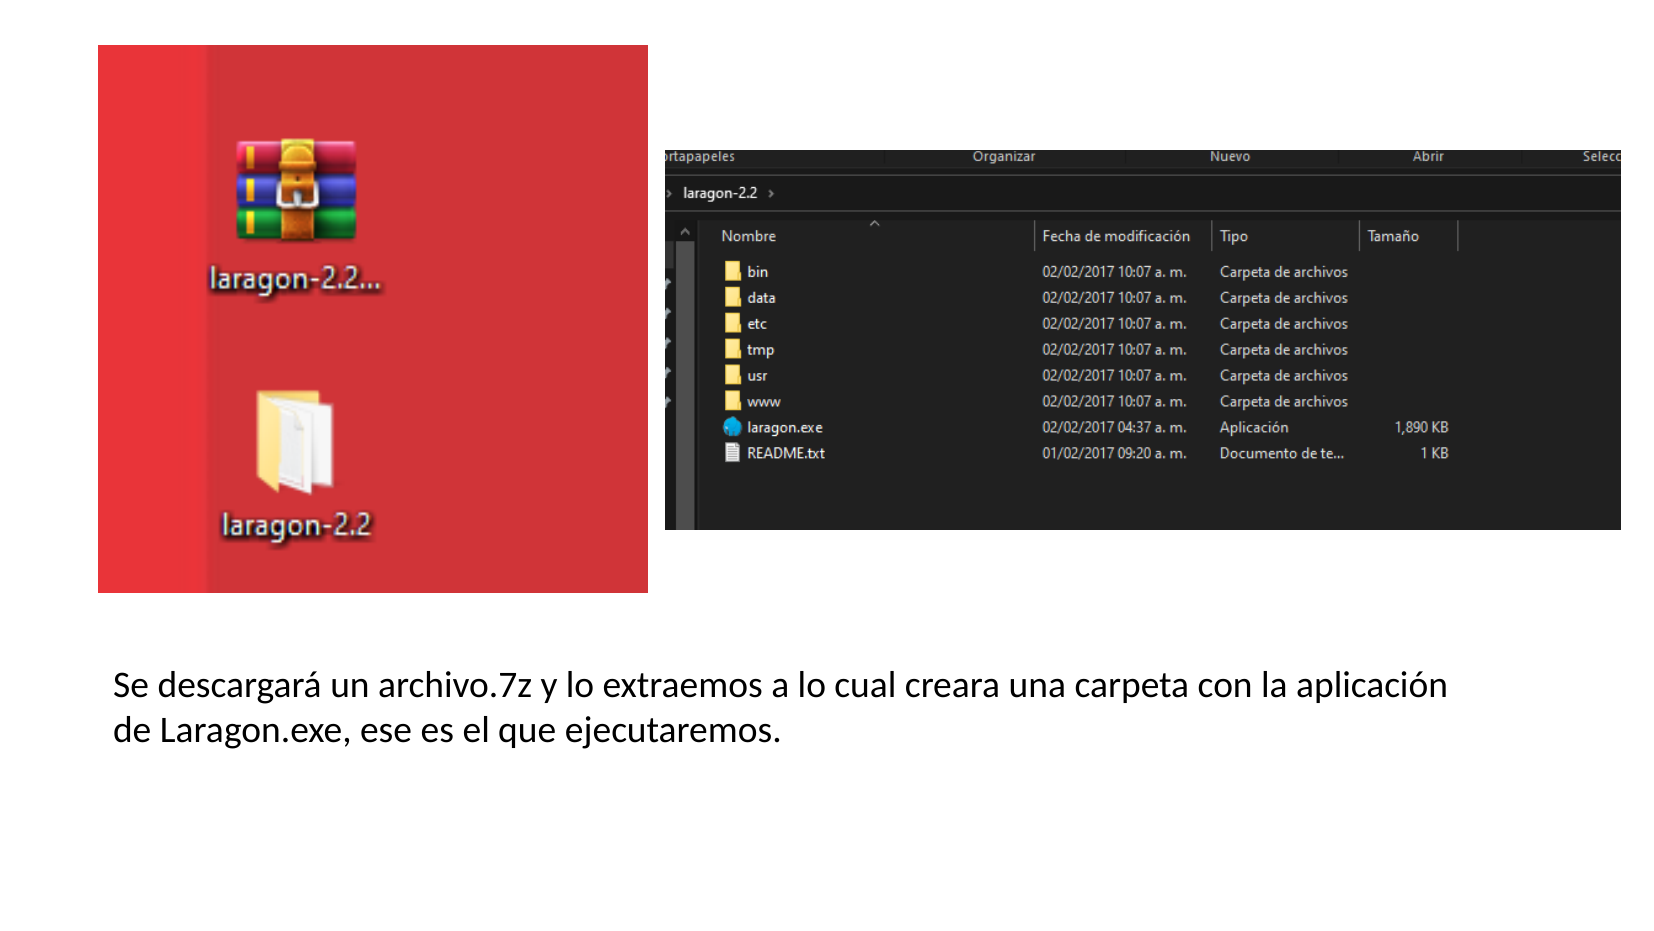

Se descargará un archivo.7z y lo extraemos a lo cual creara una carpeta con la aplicación de Laragon.exe, ese es el que ejecutaremos.